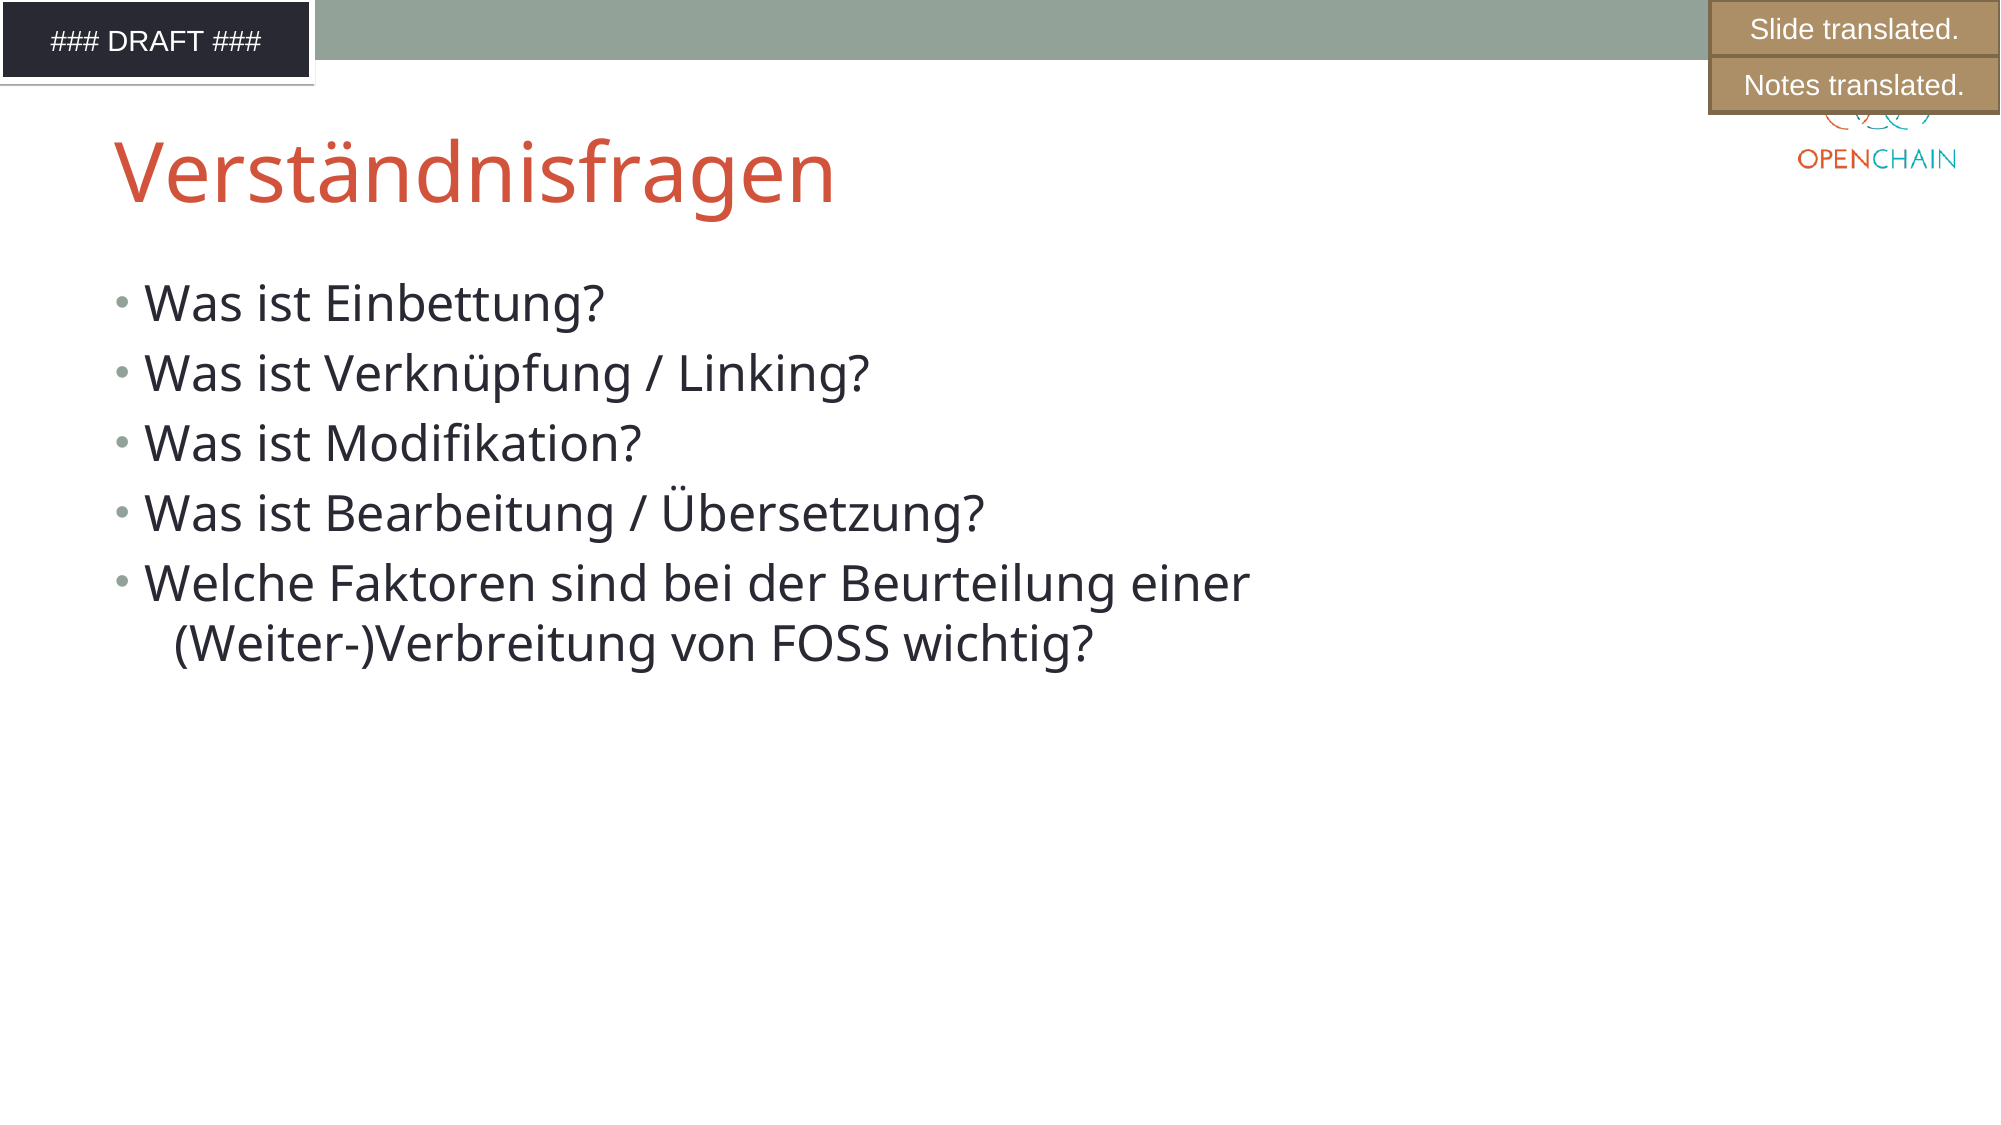

Slide translated.
Notes translated.
# Verständnisfragen
Was ist Einbettung?
Was ist Verknüpfung / Linking?
Was ist Modifikation?
Was ist Bearbeitung / Übersetzung?
Welche Faktoren sind bei der Beurteilung einer
(Weiter-)Verbreitung von FOSS wichtig?